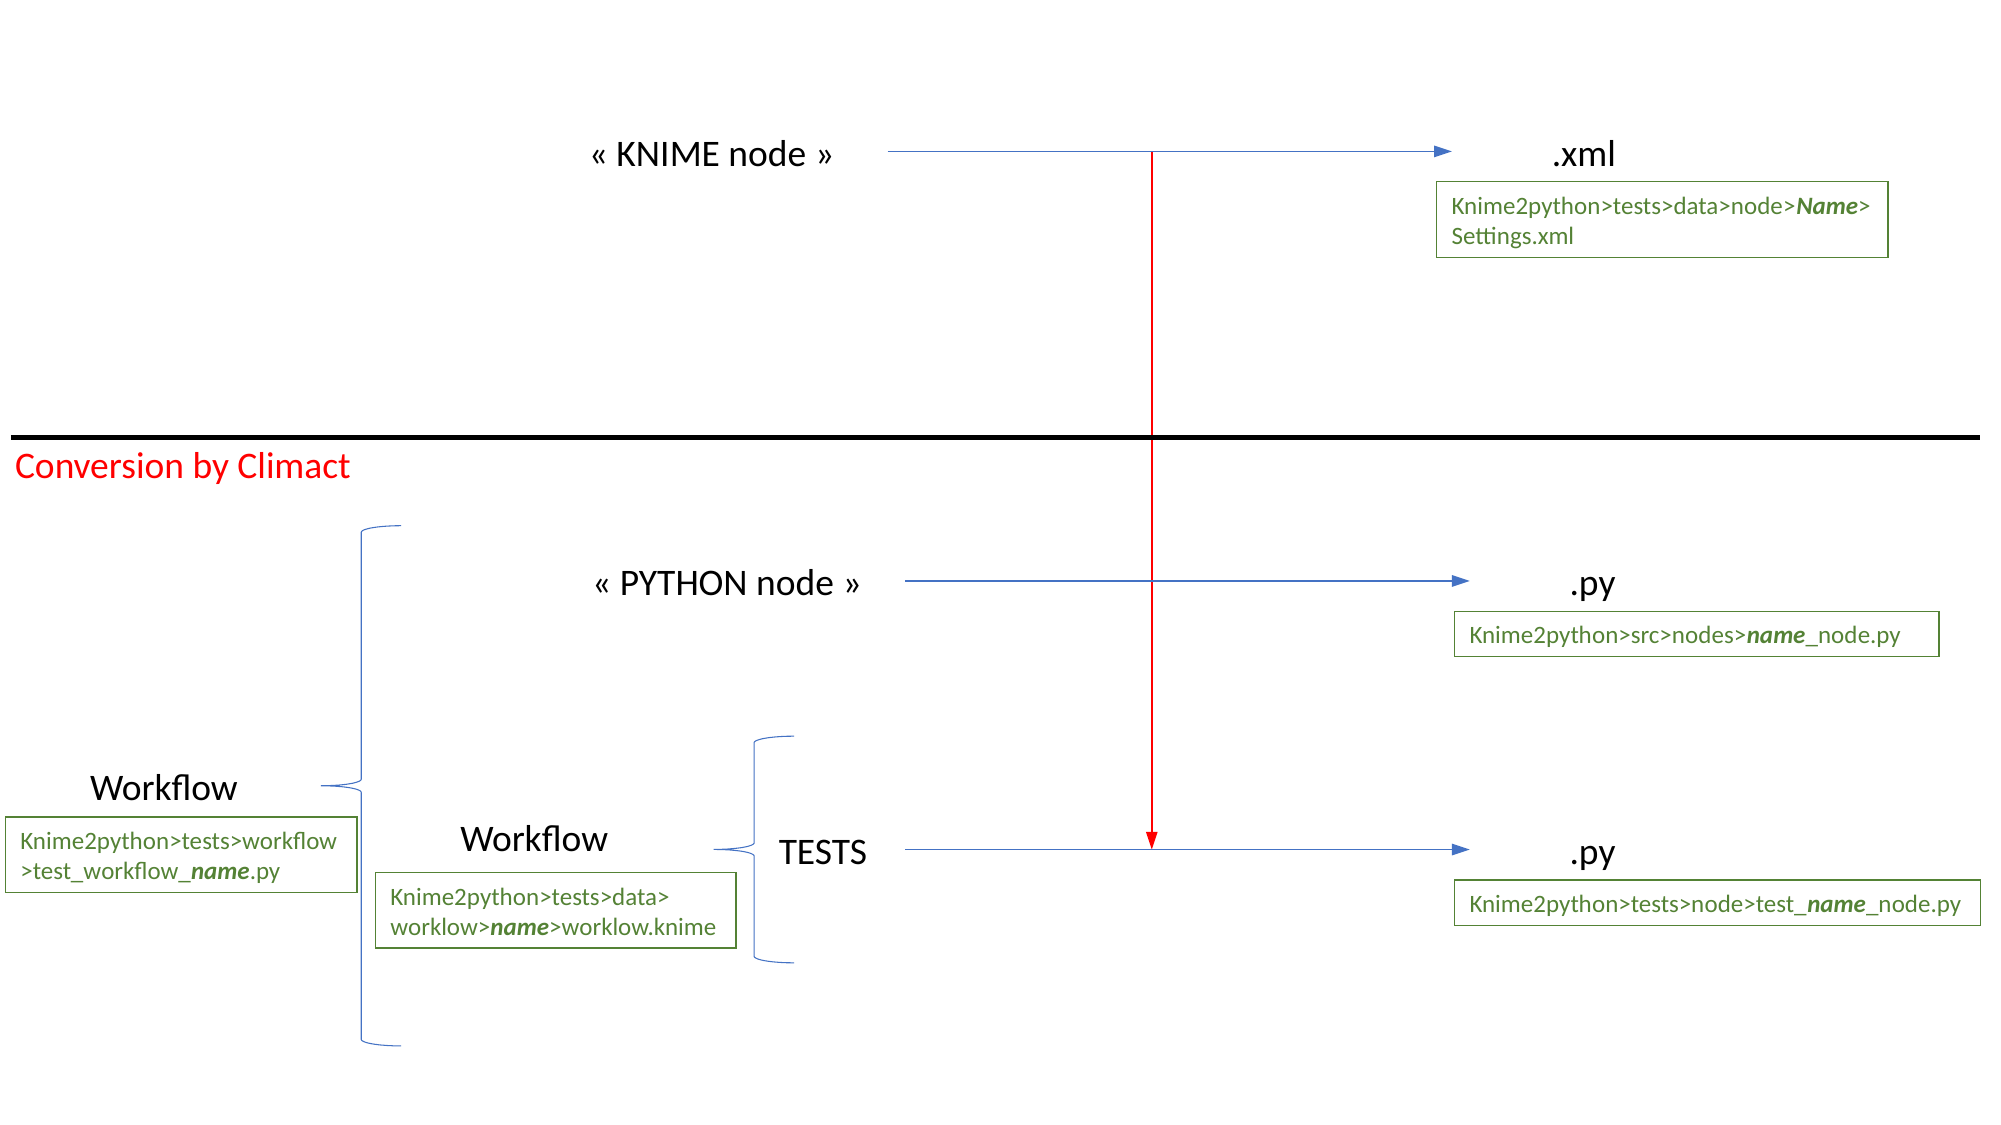

« KNIME node »
 .xml
Knime2python>tests>data>node>Name>Settings.xml
Conversion by Climact
« PYTHON node »
 .py
Knime2python>src>nodes>name_node.py
Workflow
Workflow
Knime2python>tests>workflow>test_workflow_name.py
TESTS
 .py
Knime2python>tests>data> worklow>name>worklow.knime
Knime2python>tests>node>test_name_node.py